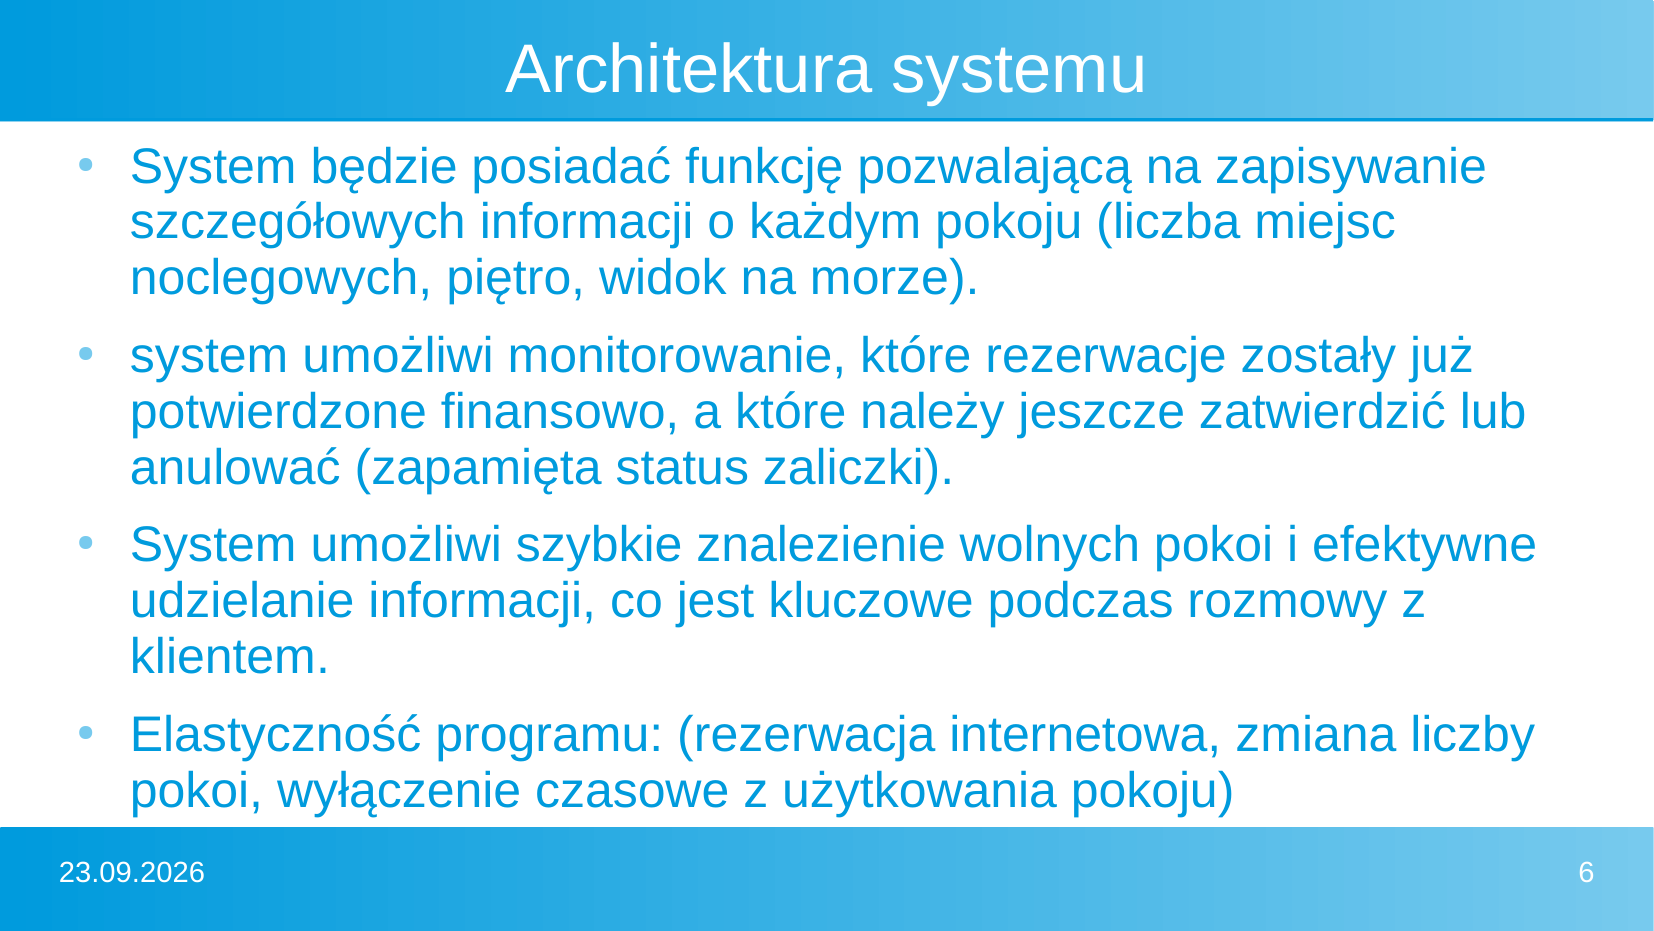

# Architektura systemu
System będzie posiadać funkcję pozwalającą na zapisywanie szczegółowych informacji o każdym pokoju (liczba miejsc noclegowych, piętro, widok na morze).
system umożliwi monitorowanie, które rezerwacje zostały już potwierdzone finansowo, a które należy jeszcze zatwierdzić lub anulować (zapamięta status zaliczki).
System umożliwi szybkie znalezienie wolnych pokoi i efektywne udzielanie informacji, co jest kluczowe podczas rozmowy z klientem.
Elastyczność programu: (rezerwacja internetowa, zmiana liczby pokoi, wyłączenie czasowe z użytkowania pokoju)
6